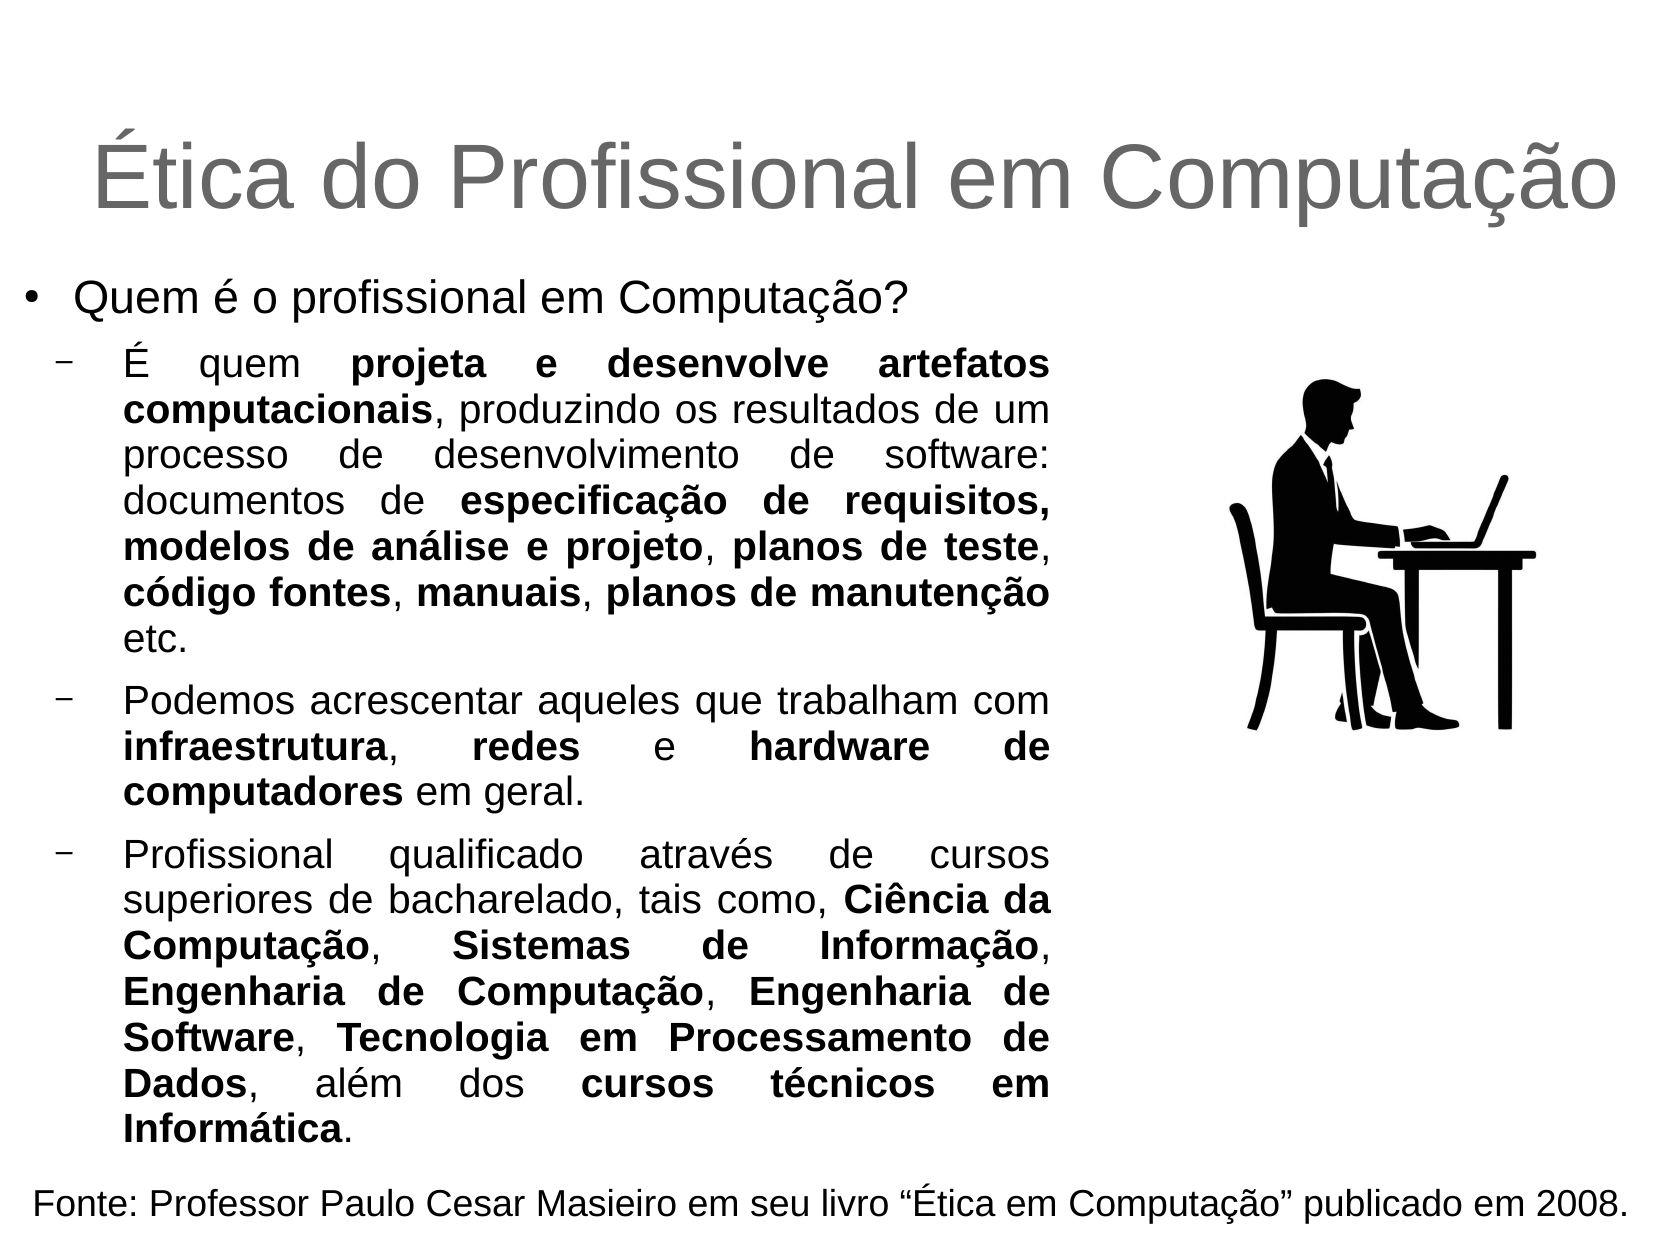

# Ética do Profissional em Computação
Quem é o profissional em Computação?
É quem projeta e desenvolve artefatos computacionais, produzindo os resultados de um processo de desenvolvimento de software: documentos de especificação de requisitos, modelos de análise e projeto, planos de teste, código fontes, manuais, planos de manutenção etc.
Podemos acrescentar aqueles que trabalham com infraestrutura, redes e hardware de computadores em geral.
Profissional qualificado através de cursos superiores de bacharelado, tais como, Ciência da Computação, Sistemas de Informação, Engenharia de Computação, Engenharia de Software, Tecnologia em Processamento de Dados, além dos cursos técnicos em Informática.
Fonte: Professor Paulo Cesar Masieiro em seu livro “Ética em Computação” publicado em 2008.